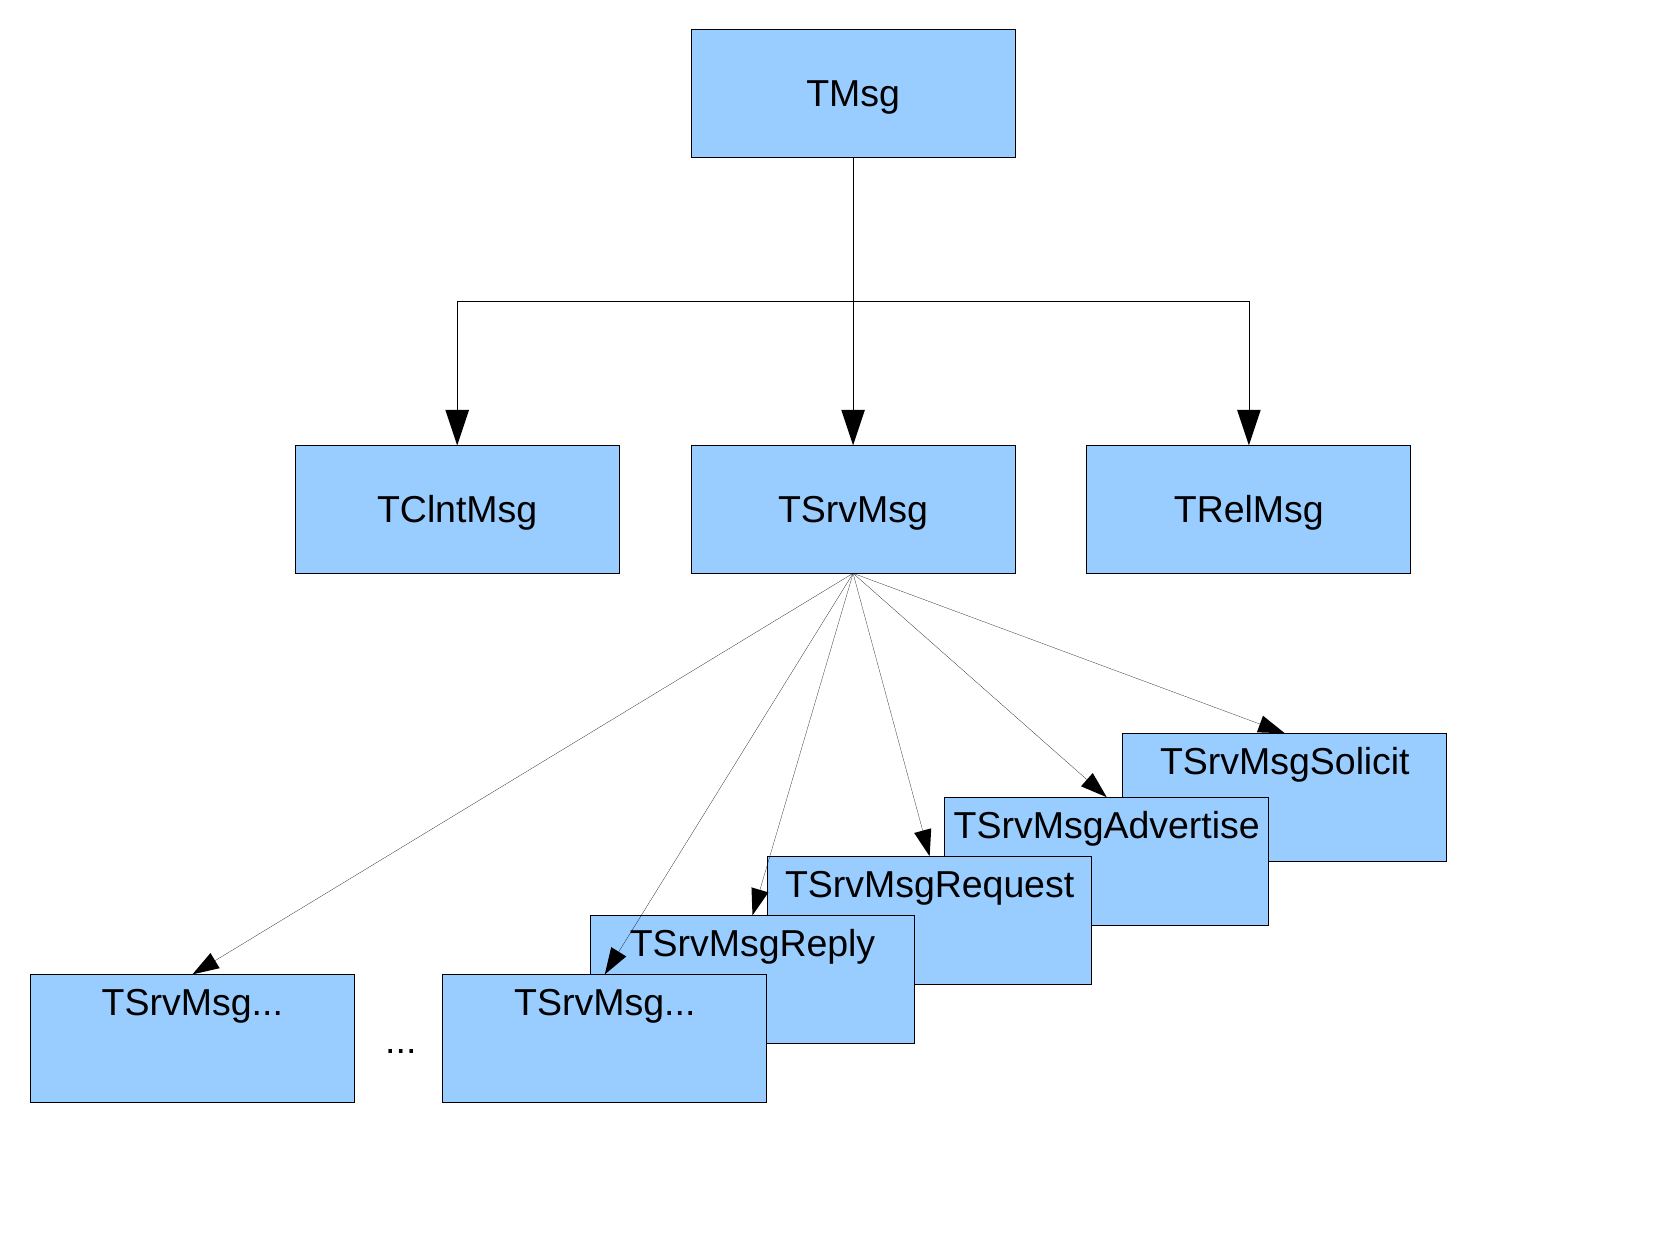

TMsg
TClntMsg
TSrvMsg
TRelMsg
TSrvMsgSolicit
TSrvMsgAdvertise
TSrvMsgRequest
TSrvMsgReply
TSrvMsg...
TSrvMsg...
...